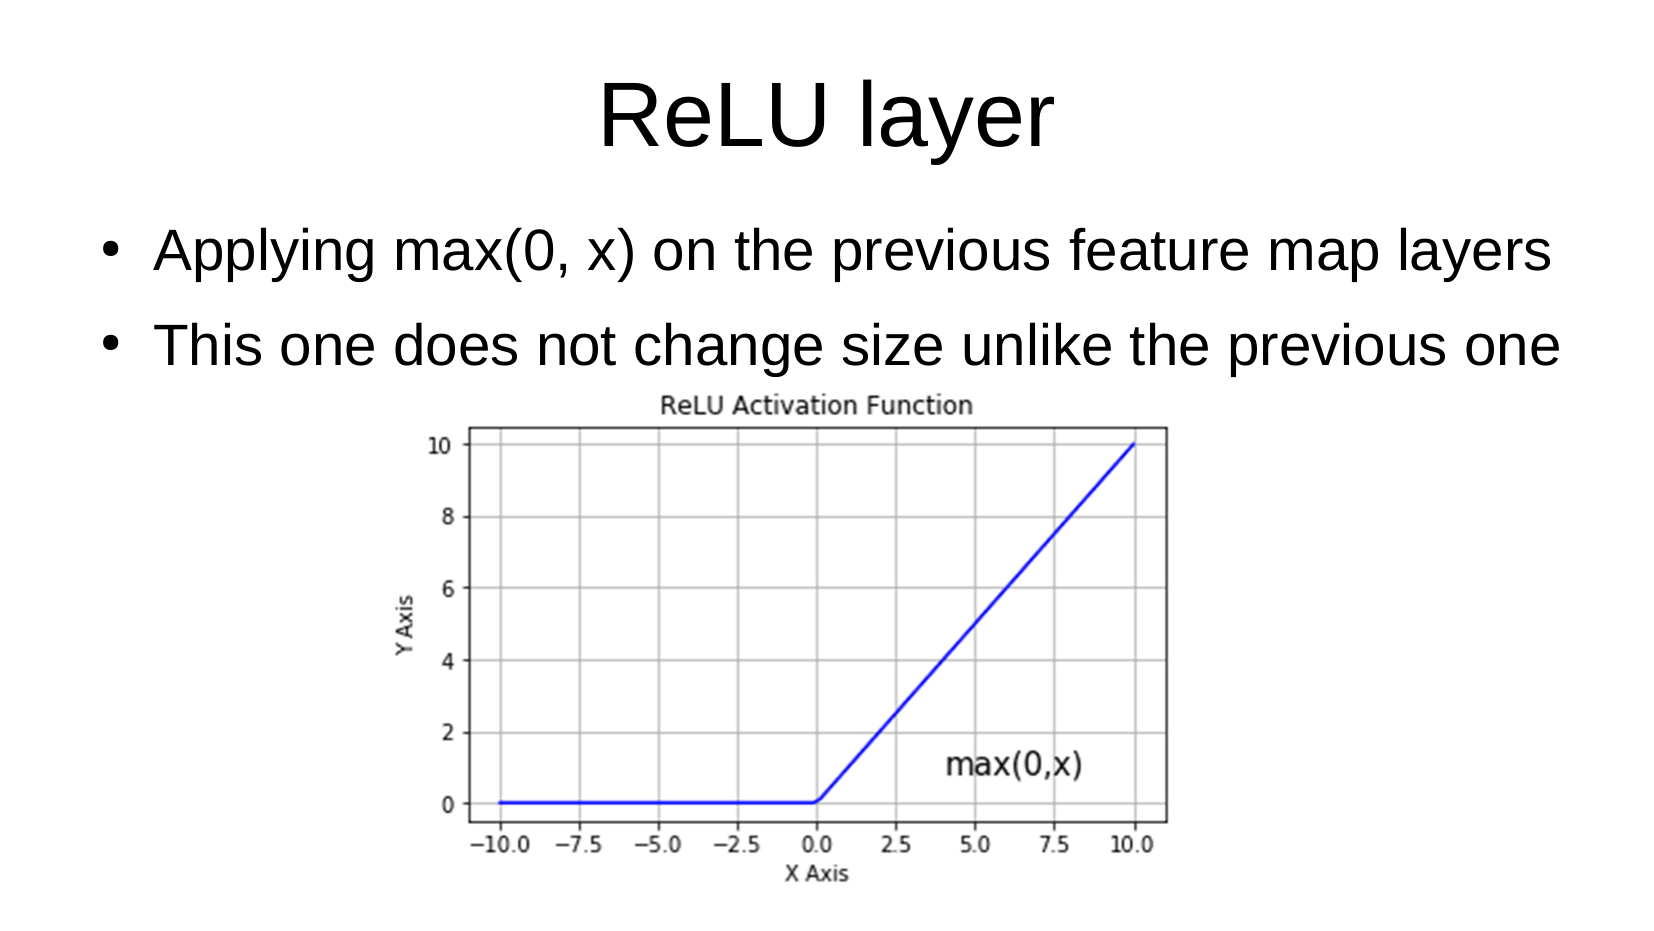

# ReLU layer
Applying max(0, x) on the previous feature map layers
This one does not change size unlike the previous one